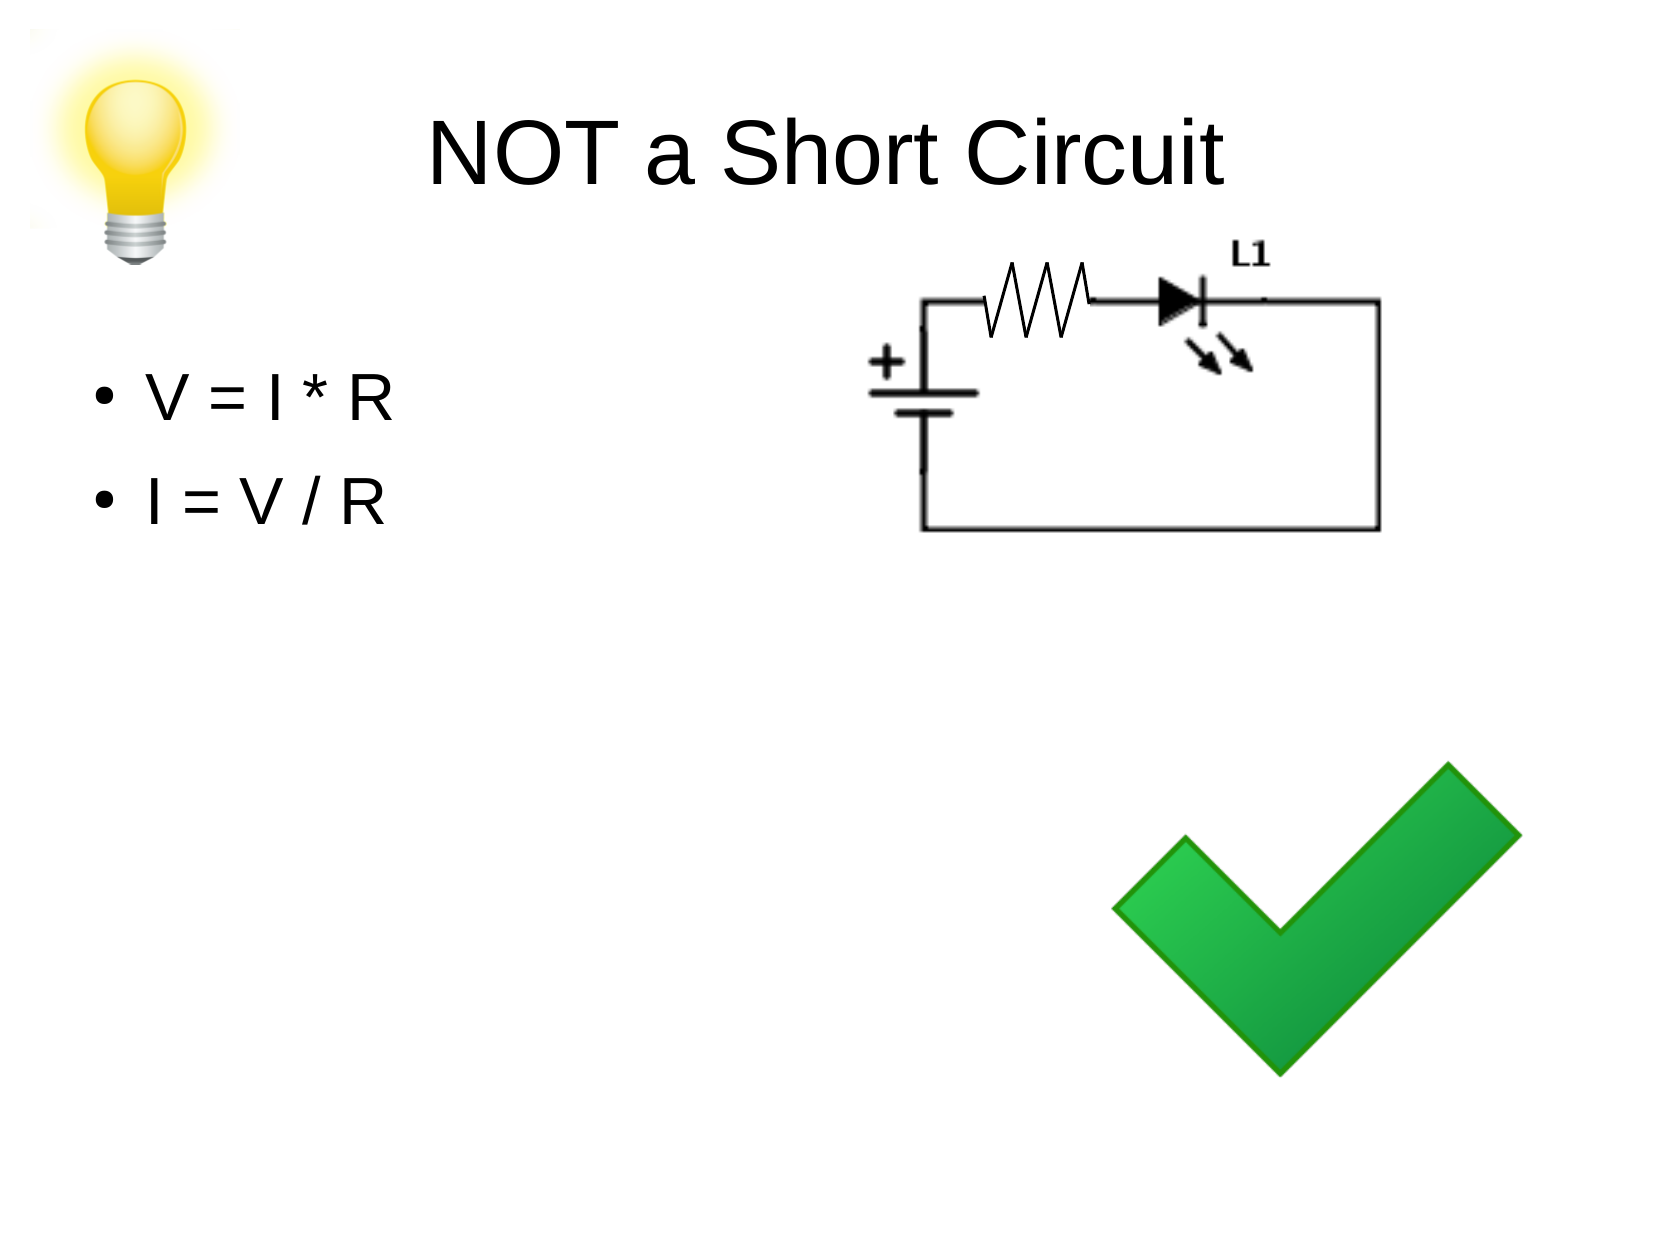

NOT a Short Circuit
# V = I * R
I = V / R